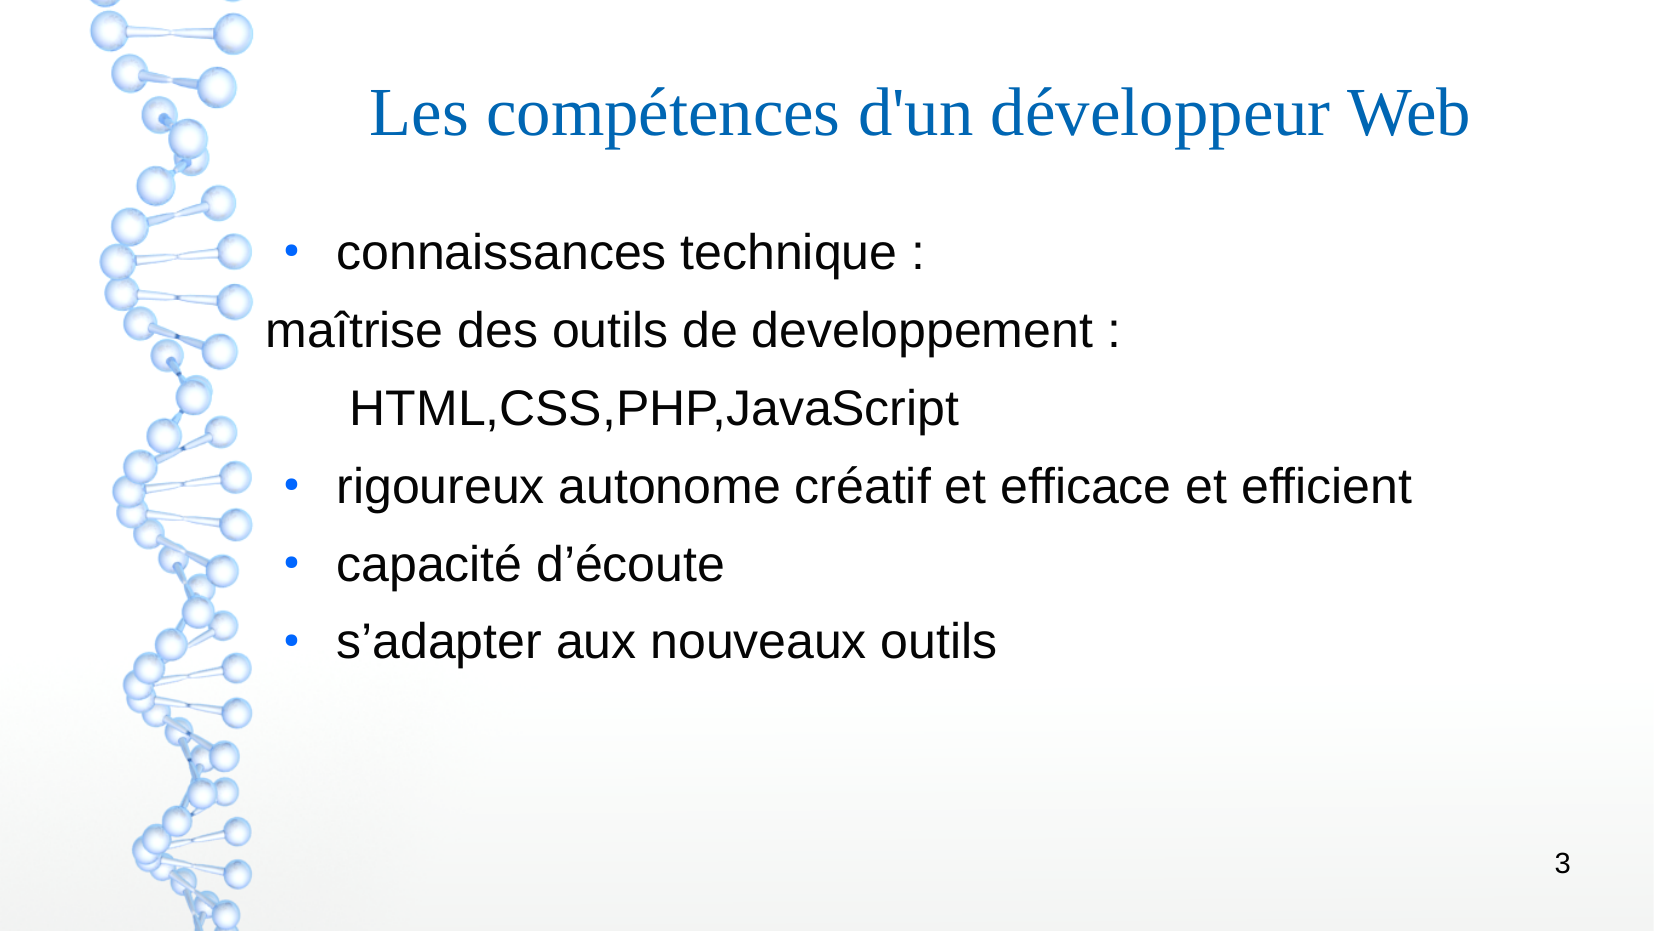

# Les compétences d'un développeur Web
connaissances technique :
maîtrise des outils de developpement :
 HTML,CSS,PHP,JavaScript
rigoureux autonome créatif et efficace et efficient
capacité d’écoute
s’adapter aux nouveaux outils
3